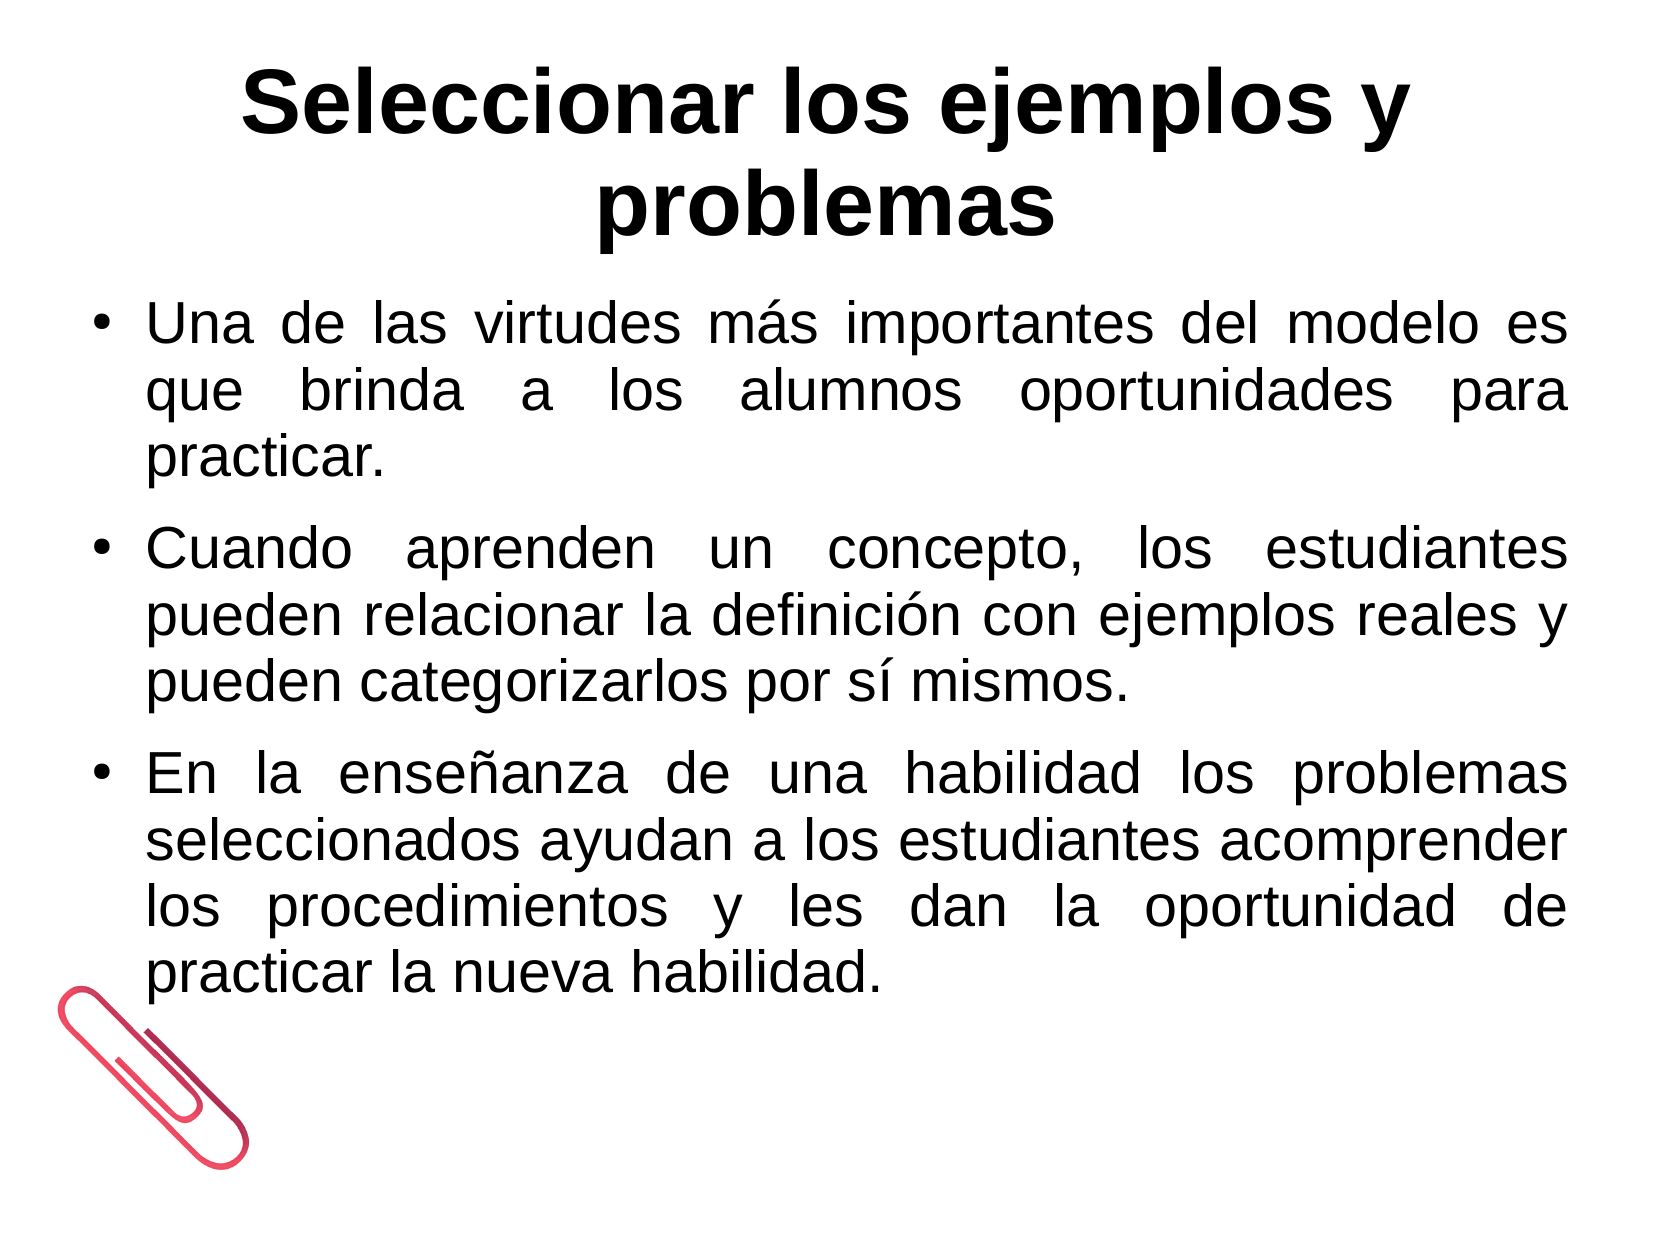

# Seleccionar los ejemplos y problemas
Una de las virtudes más importantes del modelo es que brinda a los alumnos oportunidades para practicar.
Cuando aprenden un concepto, los estudiantes pueden relacionar la definición con ejemplos reales y pueden categorizarlos por sí mismos.
En la enseñanza de una habilidad los problemas seleccionados ayudan a los estudiantes acomprender los procedimientos y les dan la oportunidad de practicar la nueva habilidad.